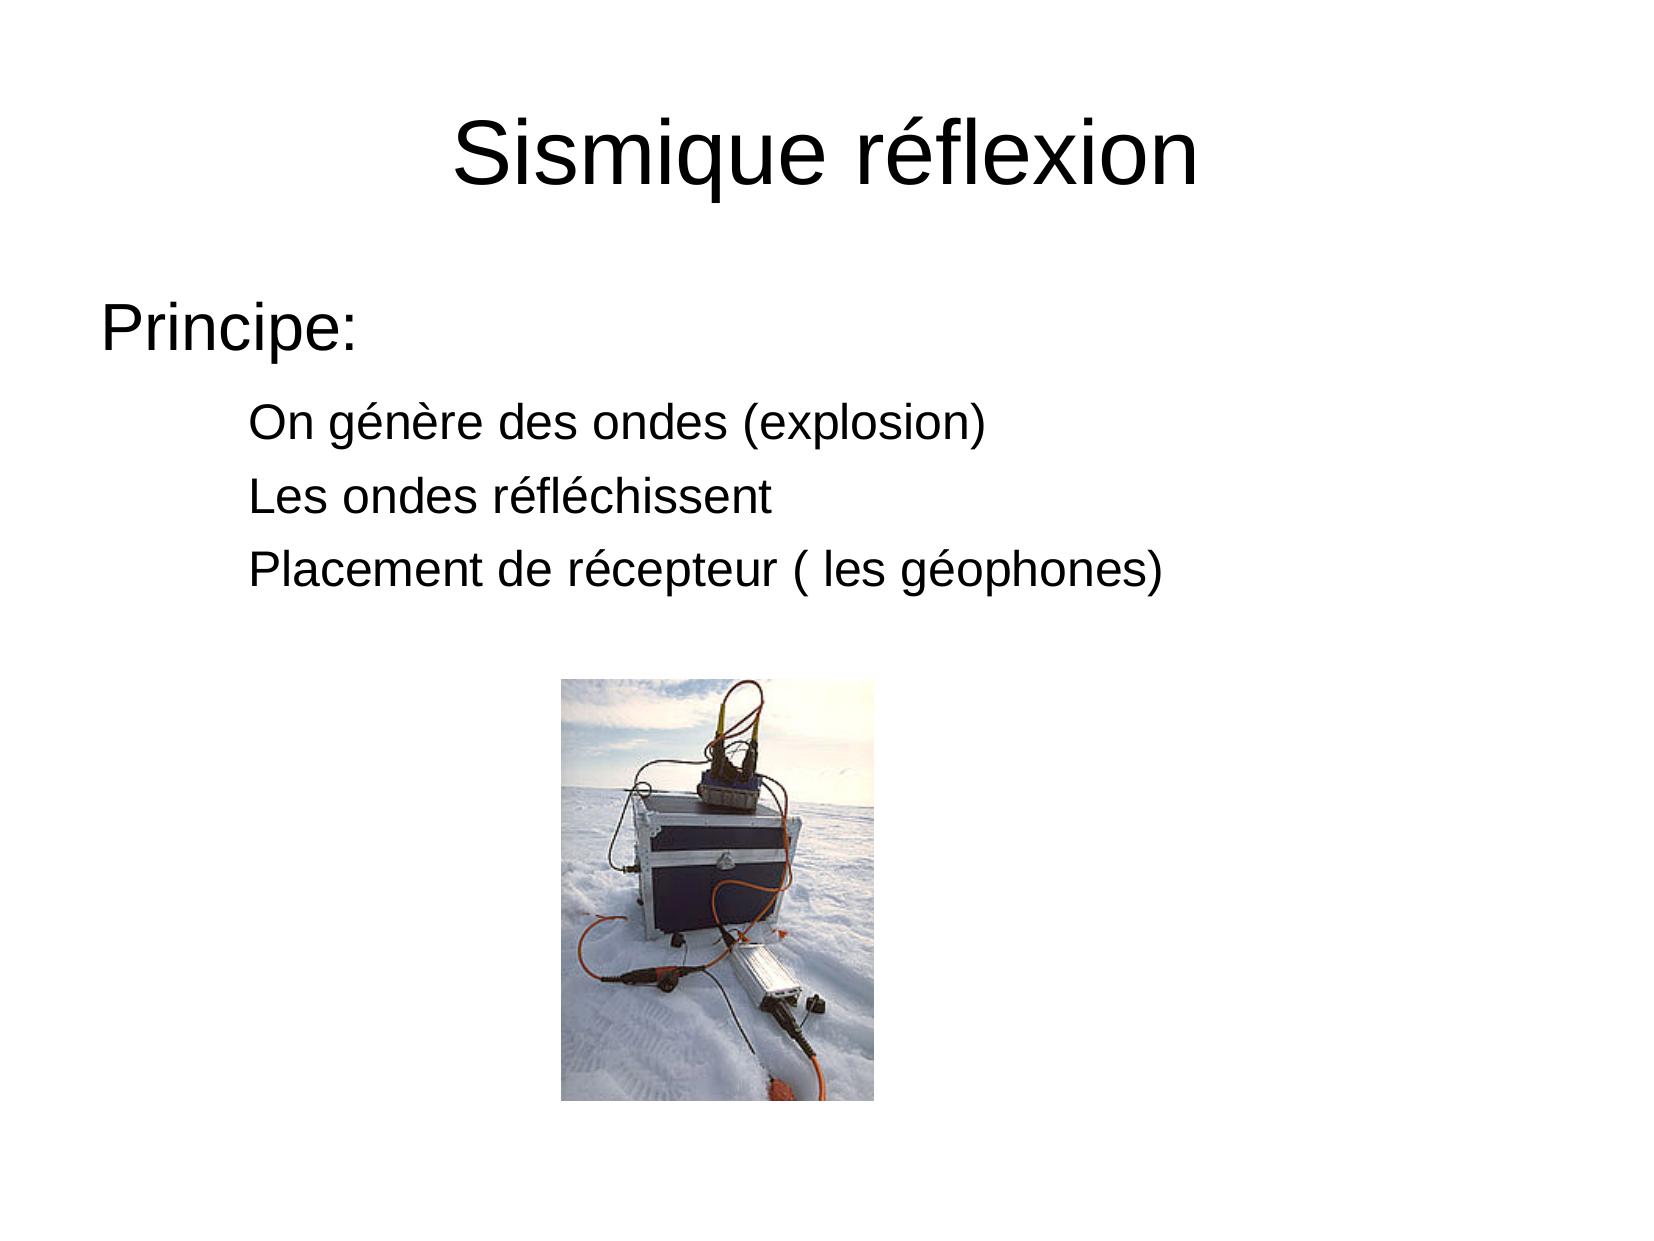

# Sismique réflexion
Principe:
On génère des ondes (explosion)
Les ondes réfléchissent
Placement de récepteur ( les géophones)